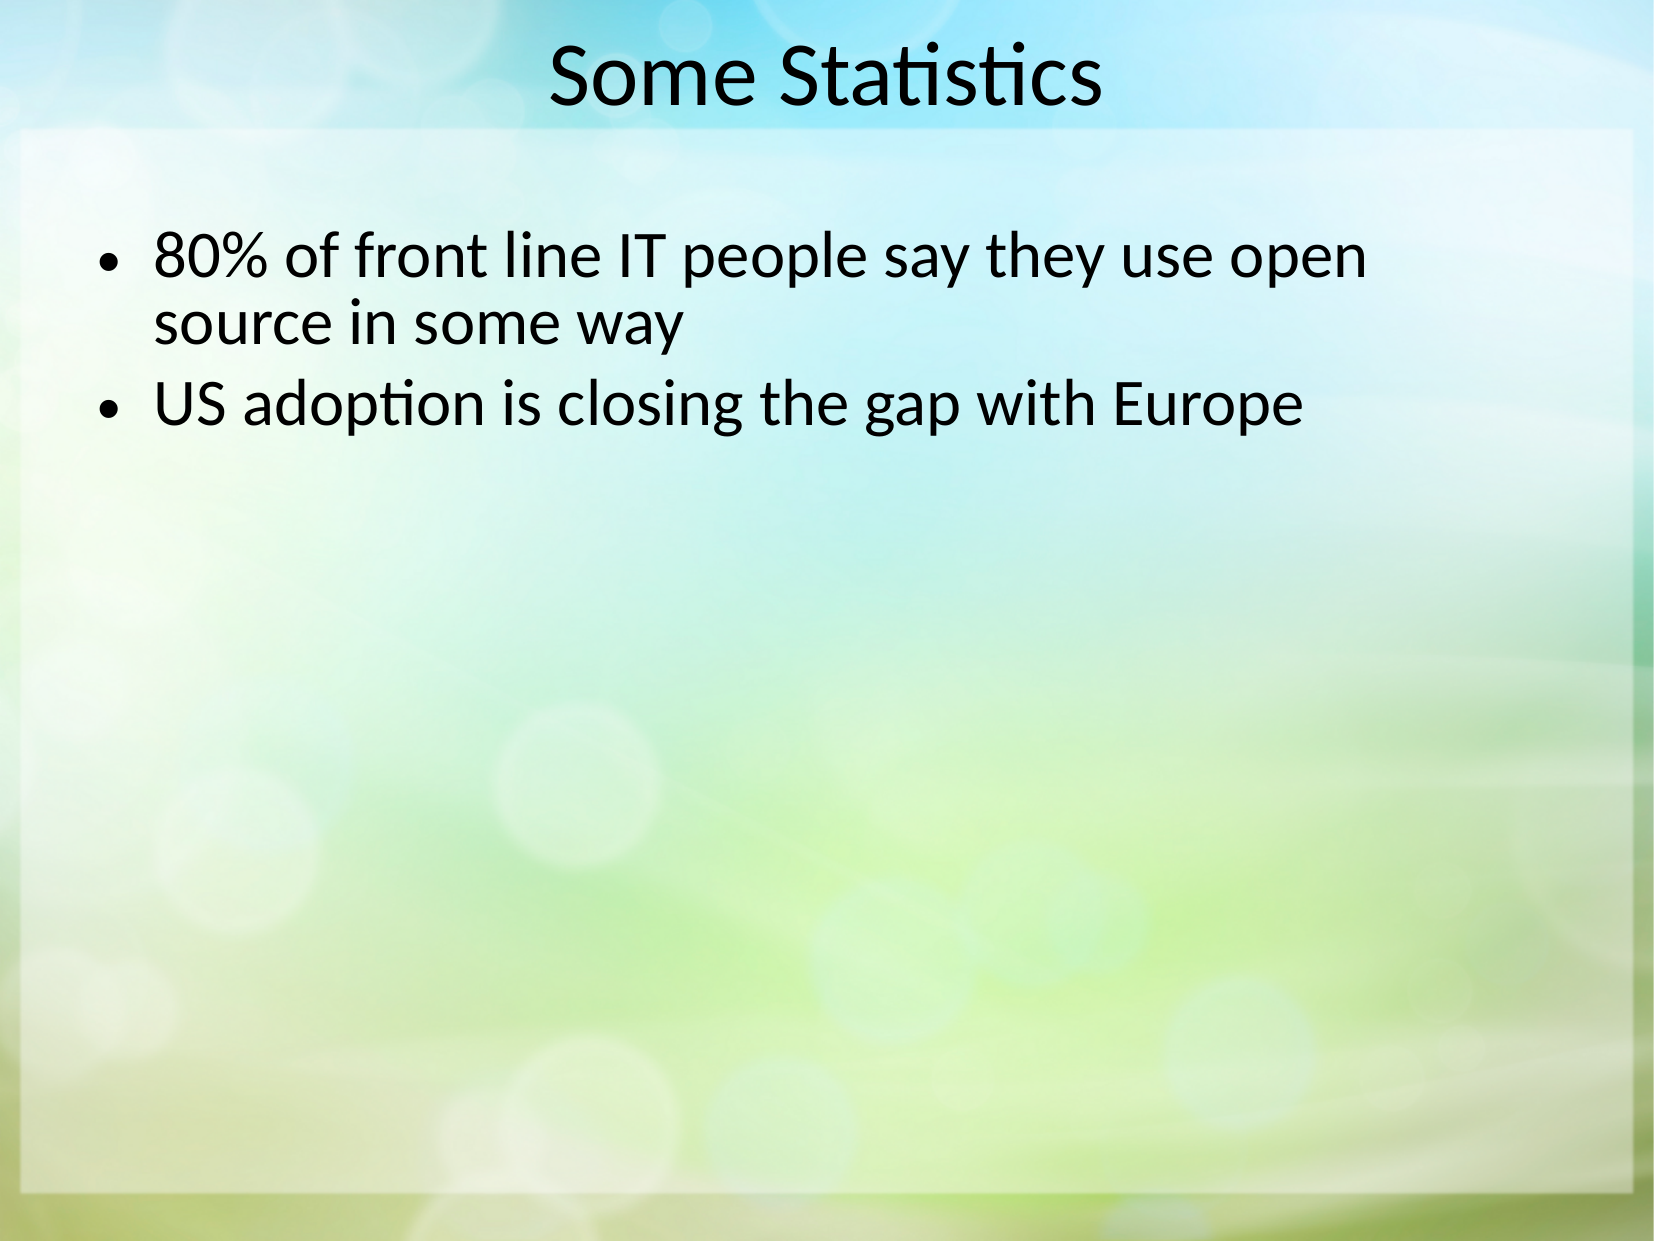

# Some Statistics
80% of front line IT people say they use open source in some way
US adoption is closing the gap with Europe